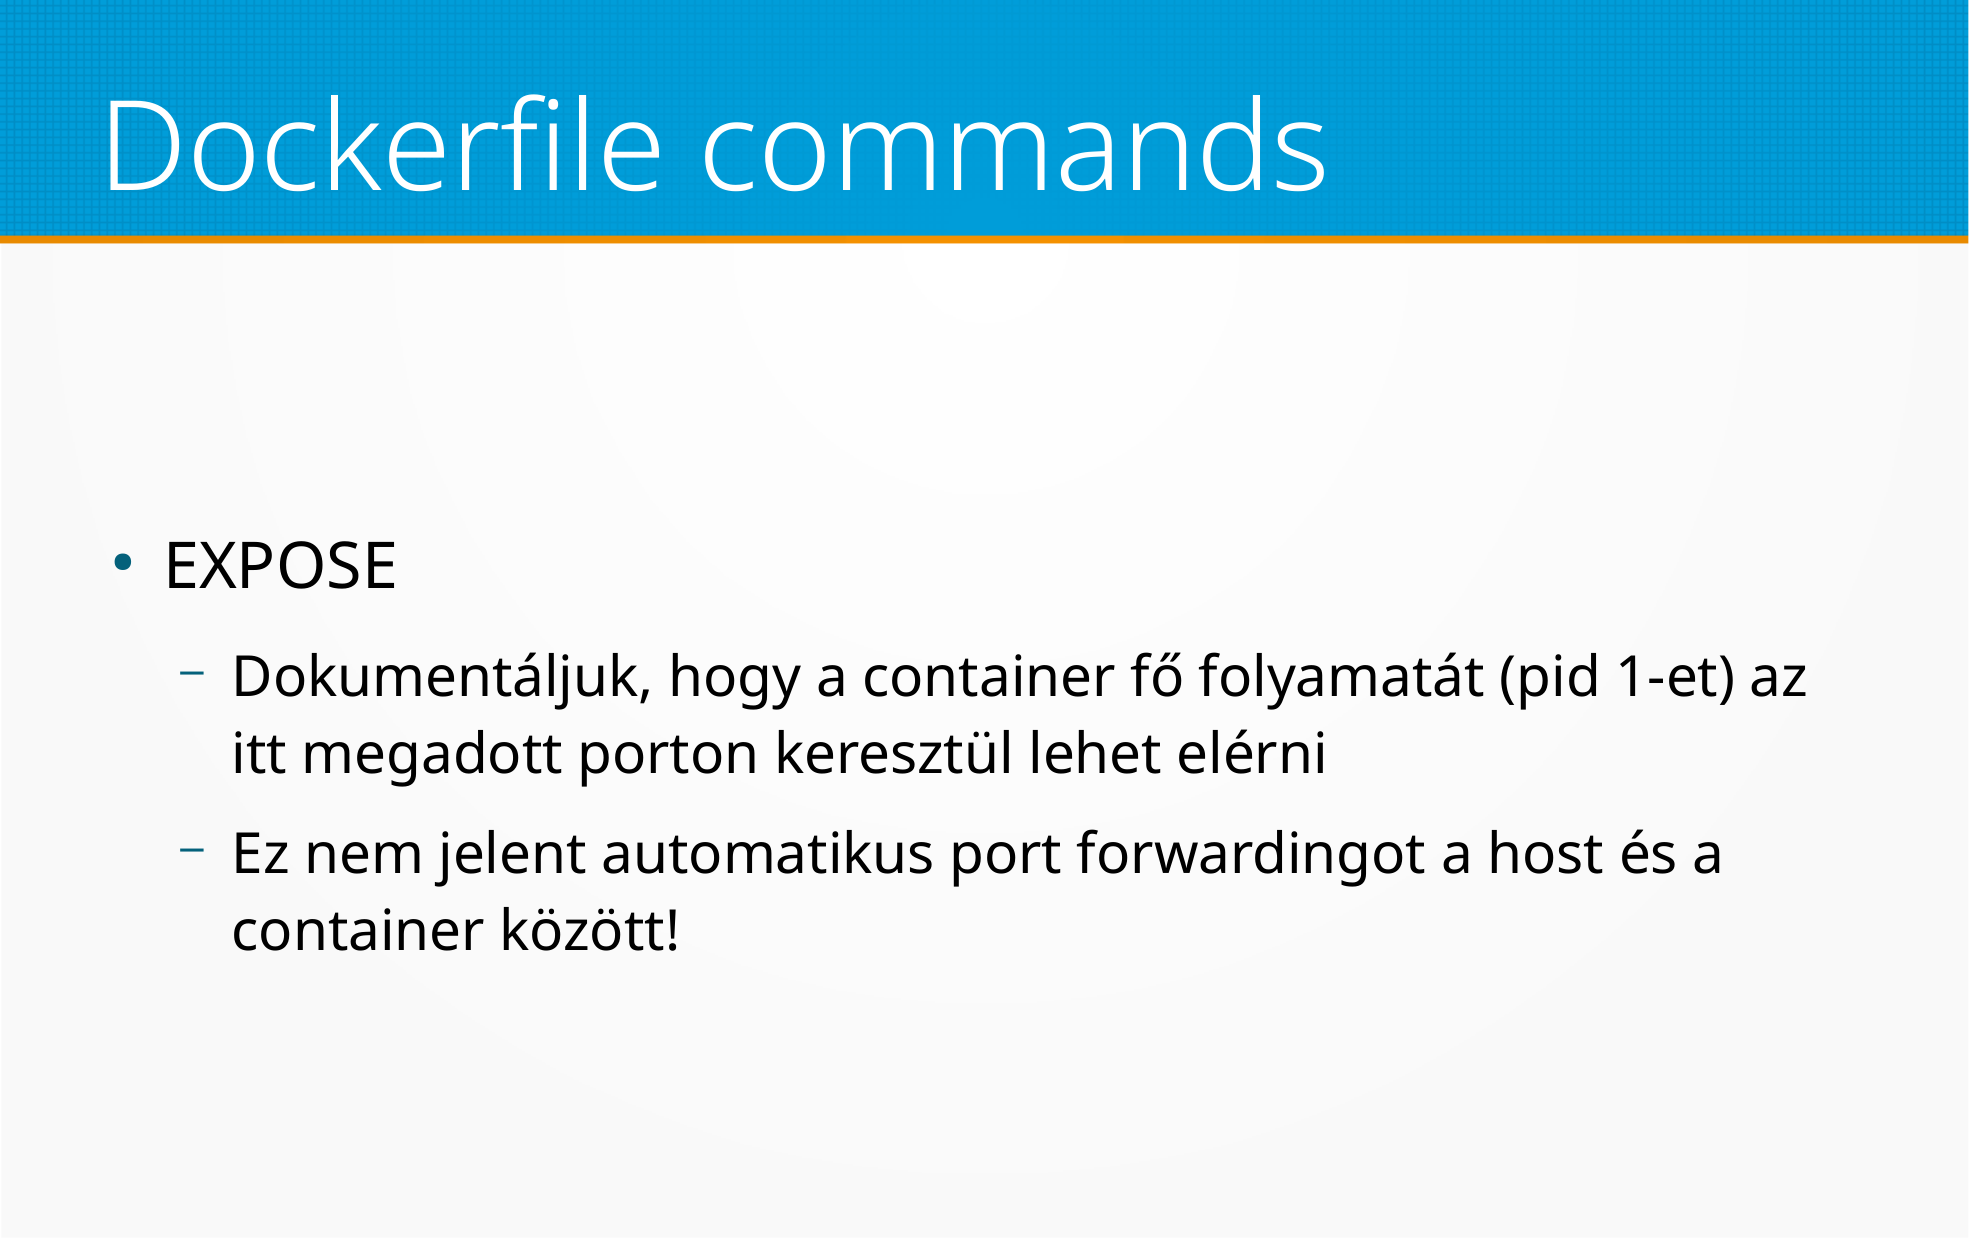

# Dockerfile commands
EXPOSE
Dokumentáljuk, hogy a container fő folyamatát (pid 1-et) az itt megadott porton keresztül lehet elérni
Ez nem jelent automatikus port forwardingot a host és a container között!